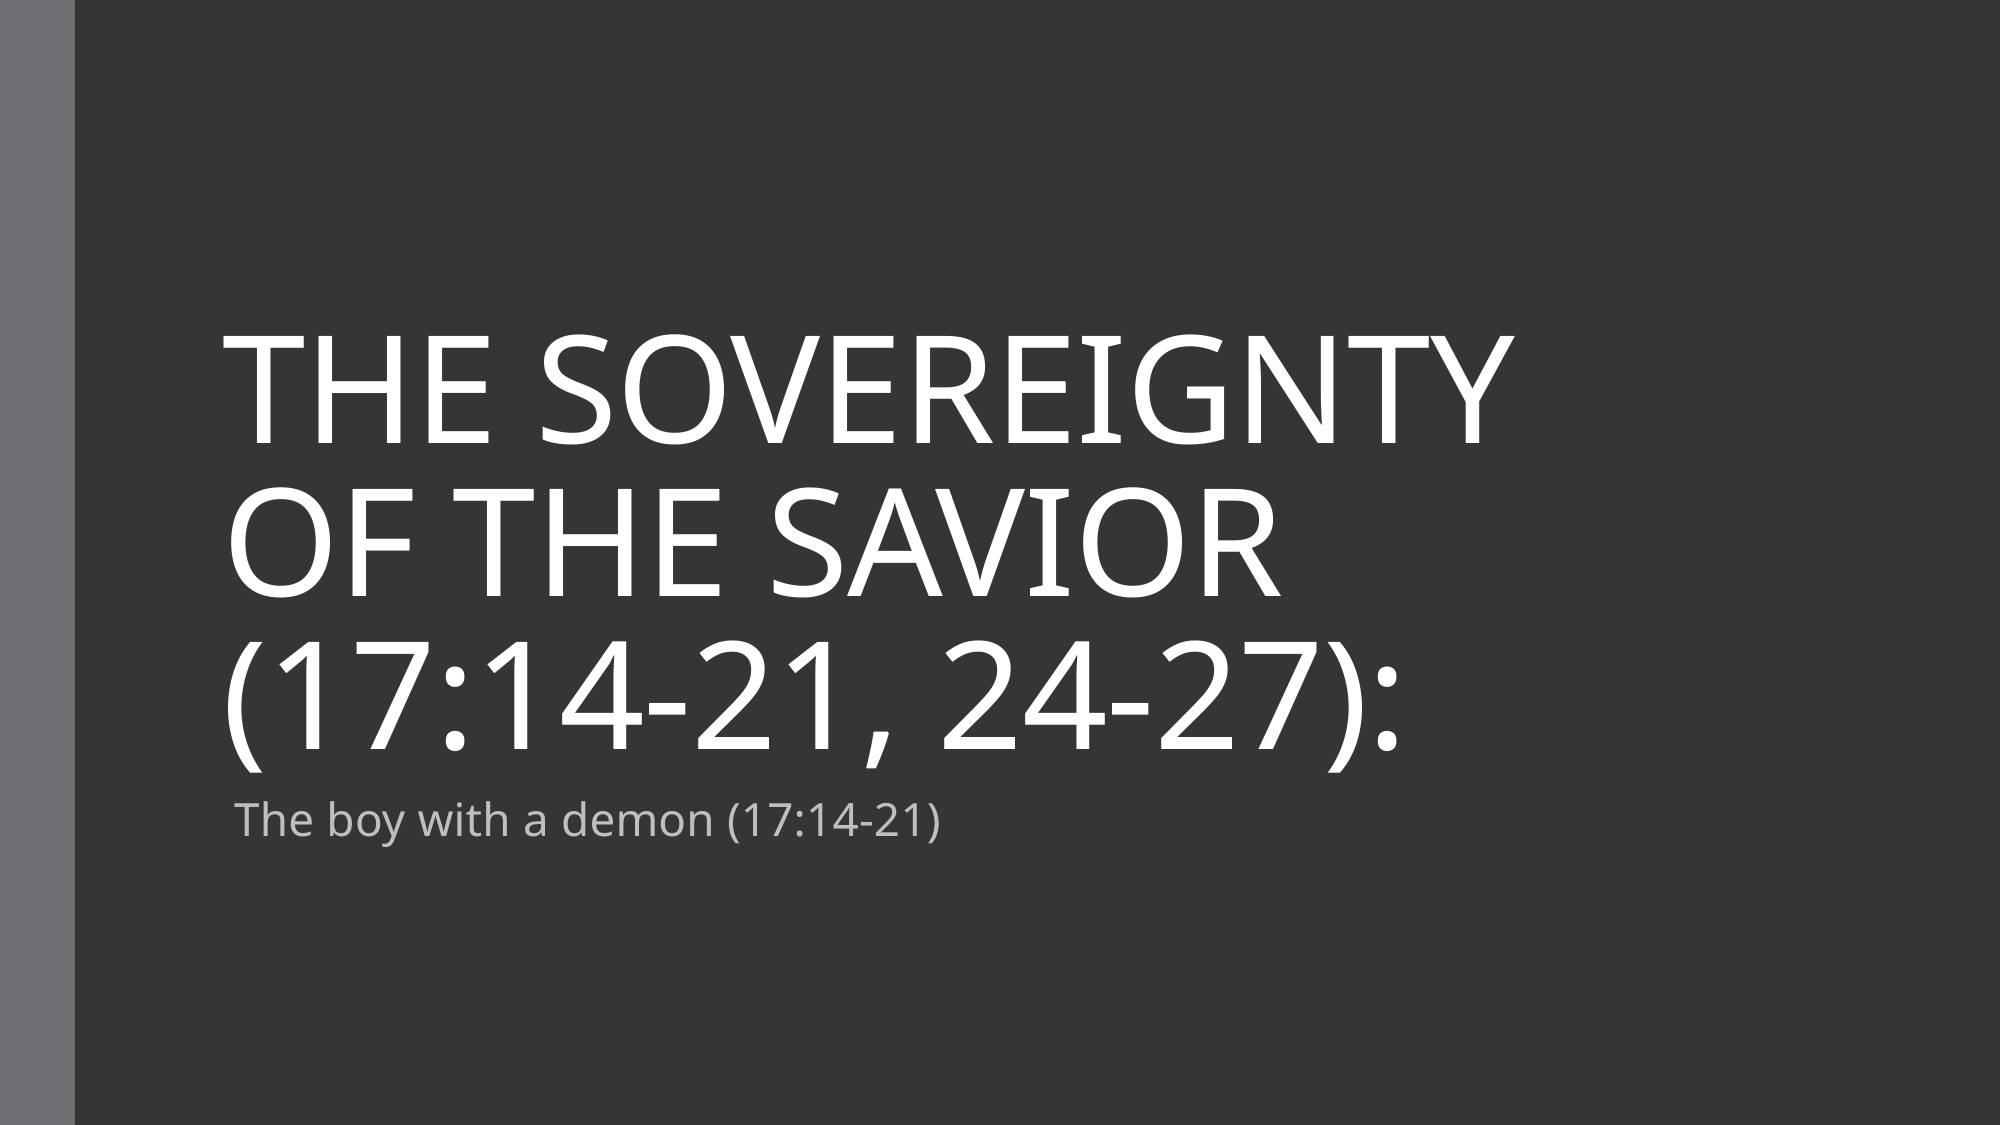

# THE SOVEREIGNTY OF THE SAVIOR (17:14-21, 24-27):
 The boy with a demon (17:14-21)